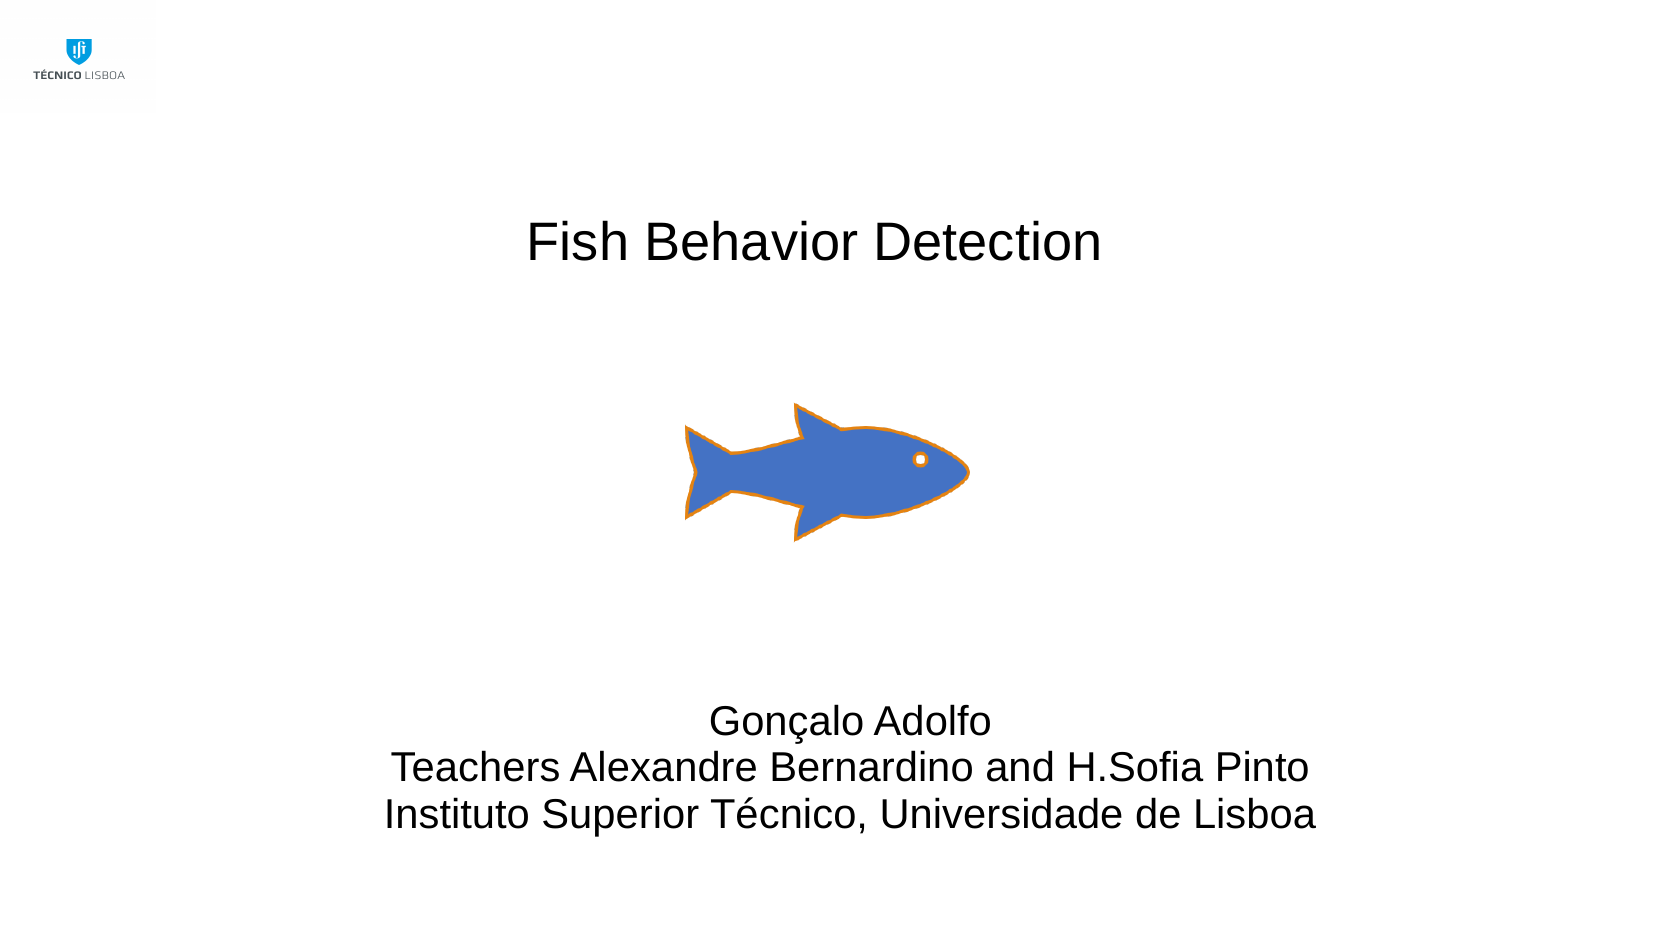

# Fish Behavior Detection
Gonçalo Adolfo
Teachers Alexandre Bernardino and H.Sofia Pinto
Instituto Superior Técnico, Universidade de Lisboa